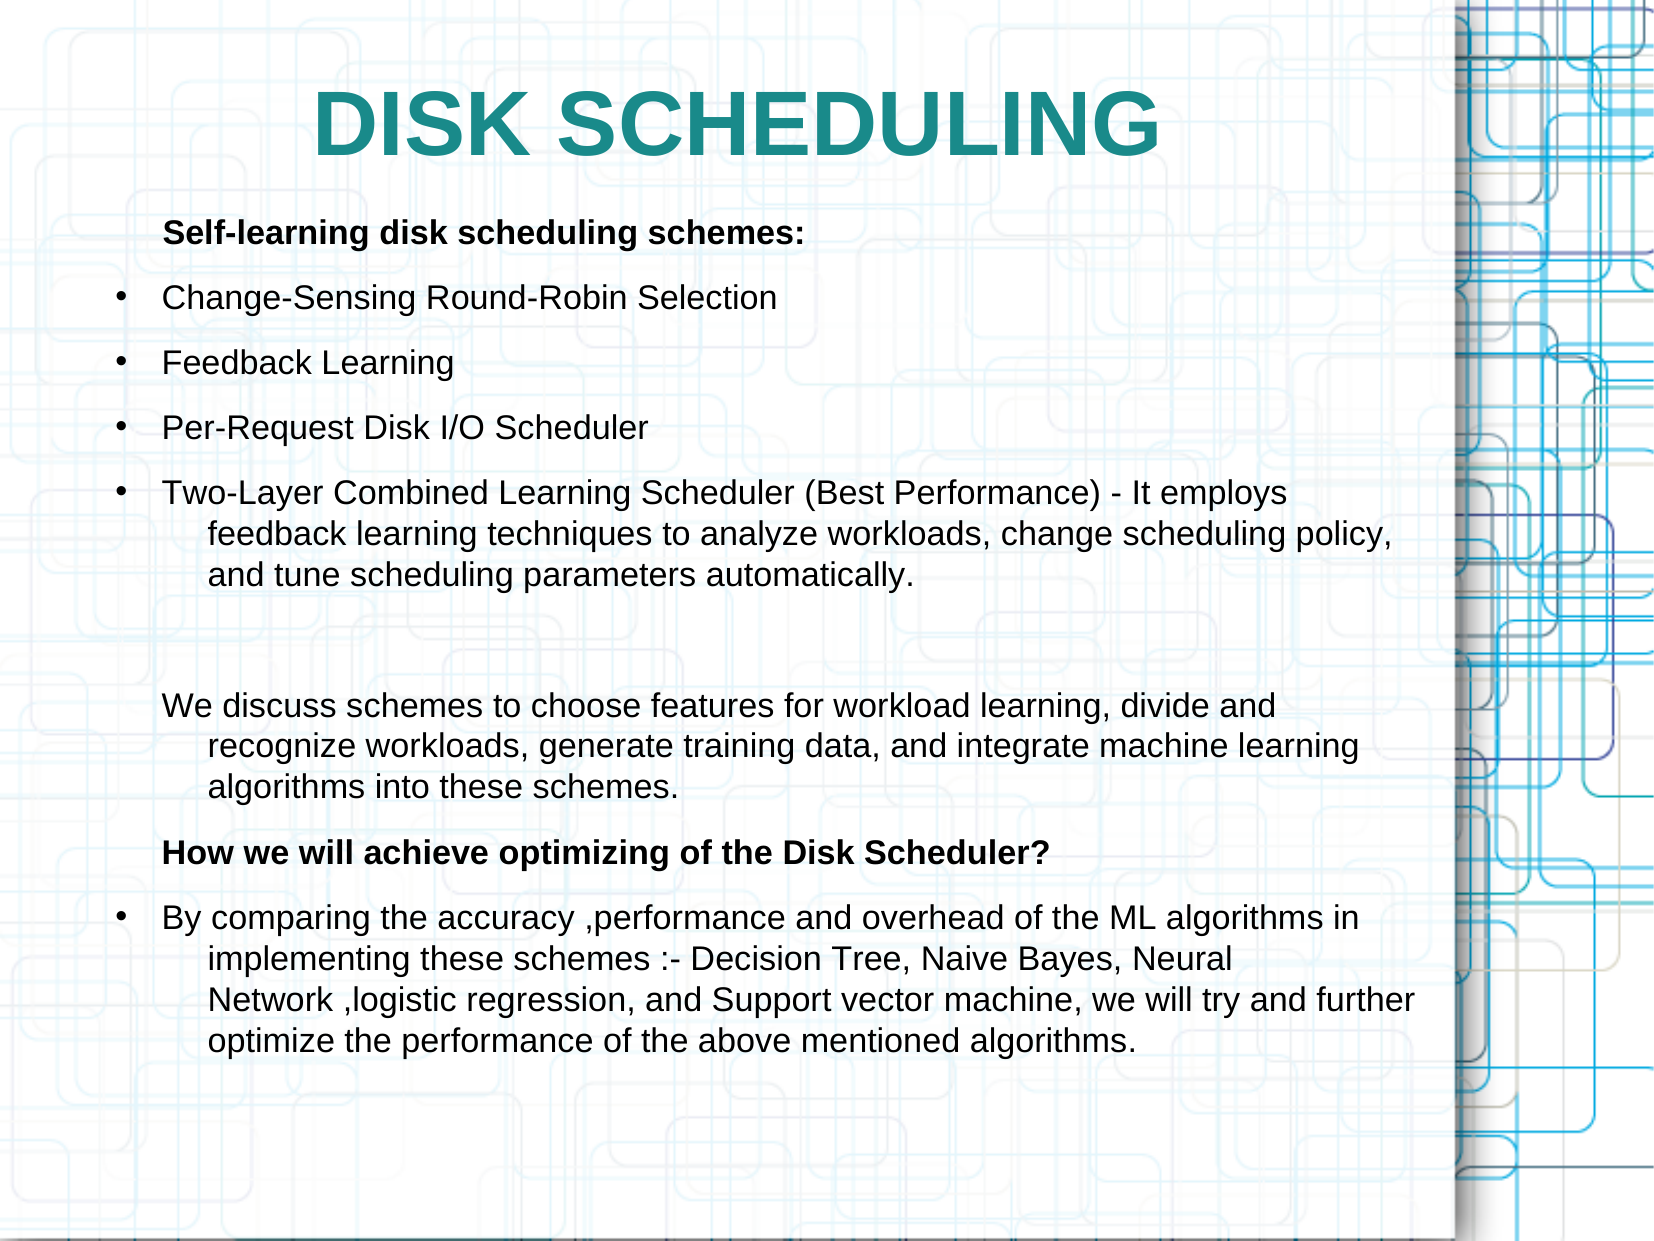

# DISK SCHEDULING
 Self-learning disk scheduling schemes:
Change-Sensing Round-Robin Selection
Feedback Learning
Per-Request Disk I/O Scheduler
Two-Layer Combined Learning Scheduler (Best Performance) - It employs feedback learning techniques to analyze workloads, change scheduling policy, and tune scheduling parameters automatically.
We discuss schemes to choose features for workload learning, divide and recognize workloads, generate training data, and integrate machine learning algorithms into these schemes.
How we will achieve optimizing of the Disk Scheduler?
By comparing the accuracy ,performance and overhead of the ML algorithms in implementing these schemes :- Decision Tree, Naive Bayes, Neural Network ,logistic regression, and Support vector machine, we will try and further optimize the performance of the above mentioned algorithms.